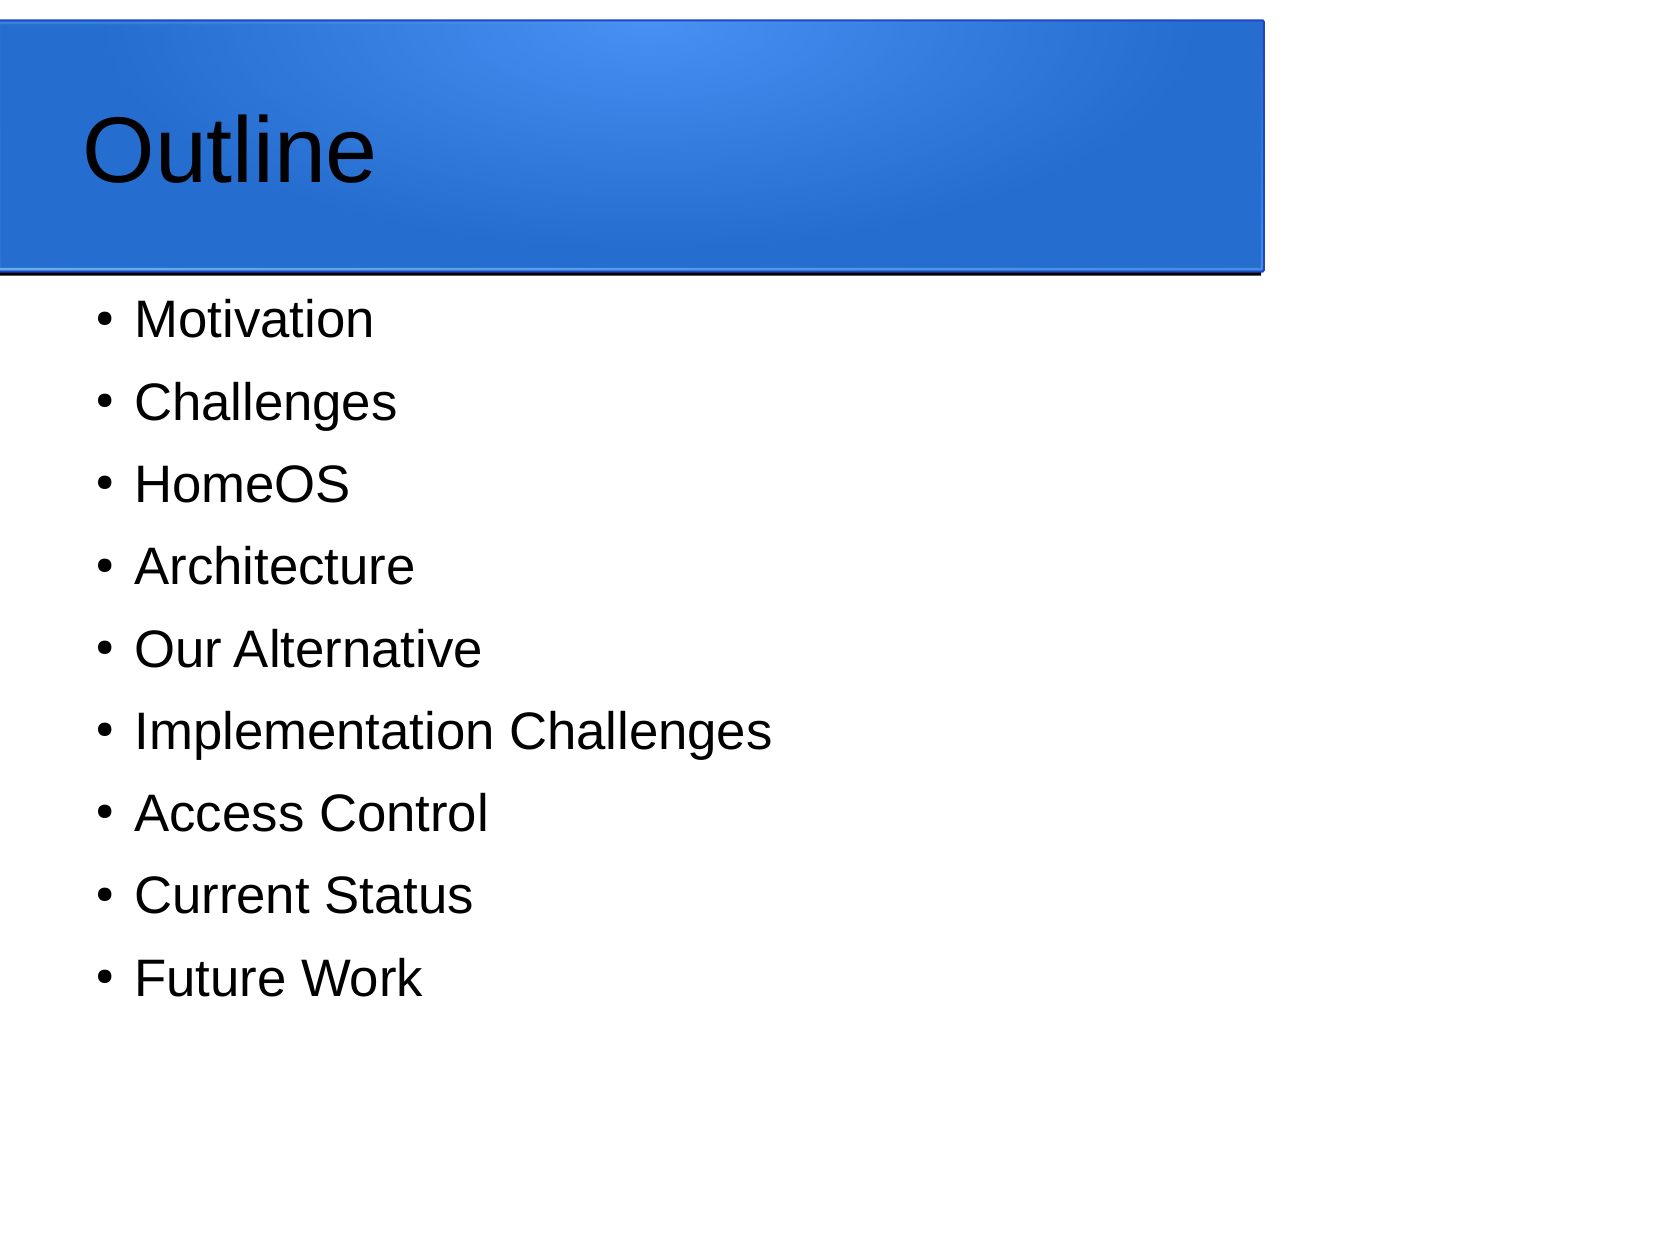

# Outline
Motivation
Challenges
HomeOS
Architecture
Our Alternative
Implementation Challenges
Access Control
Current Status
Future Work